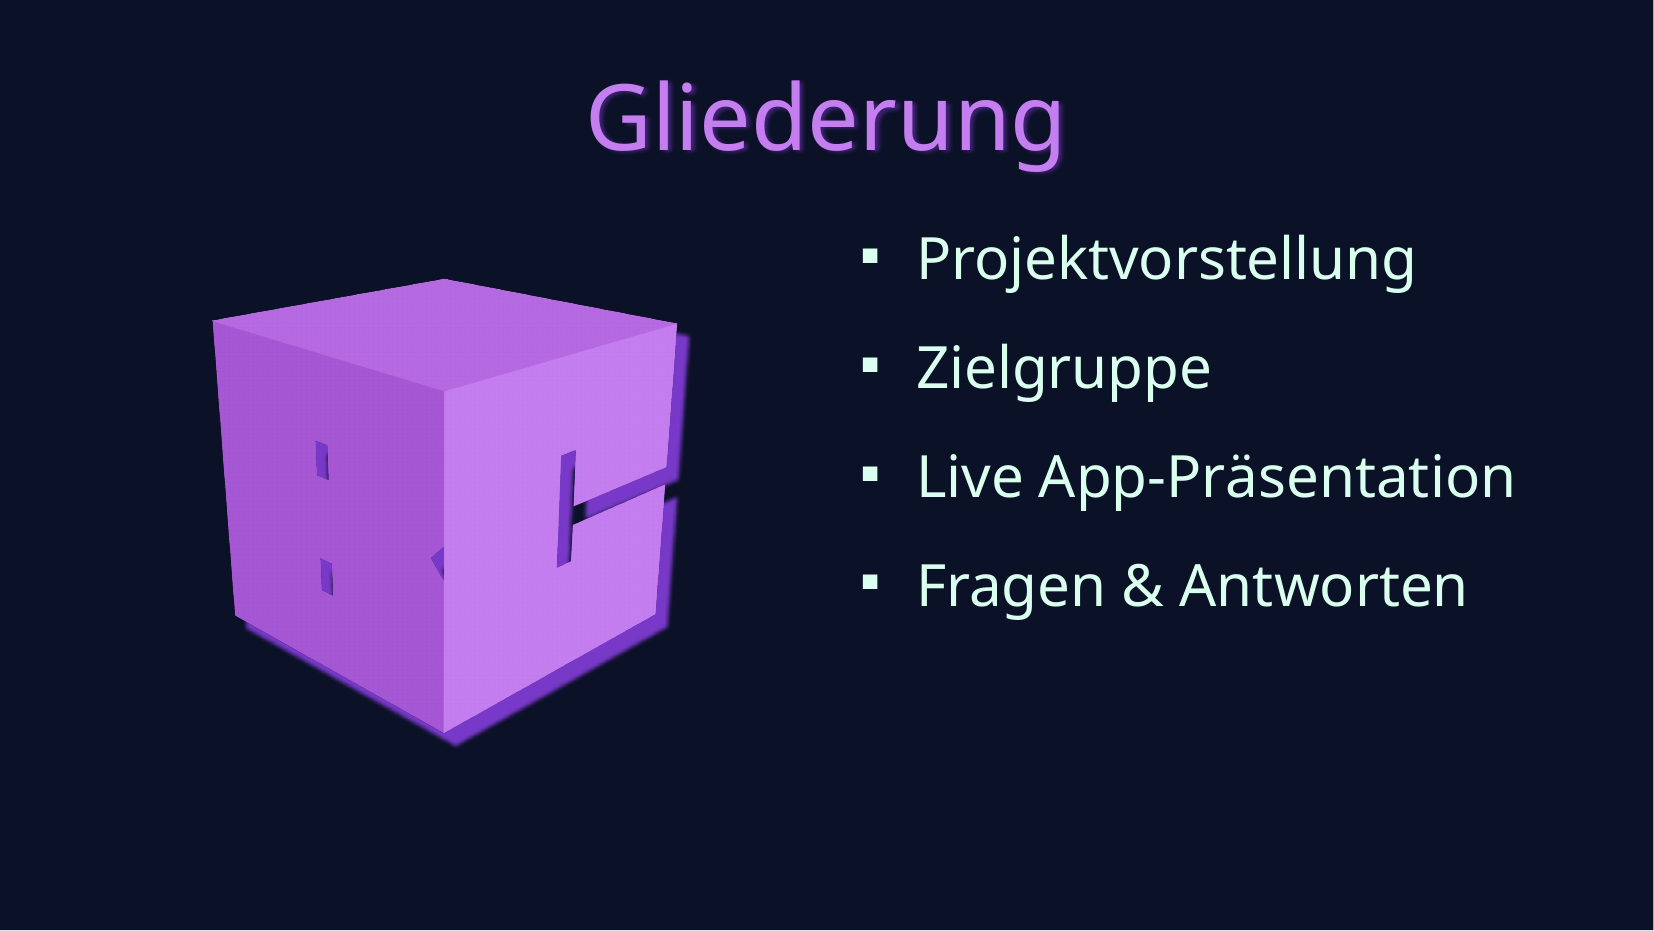

# Gliederung
Projektvorstellung
Zielgruppe
Live App-Präsentation
Fragen & Antworten